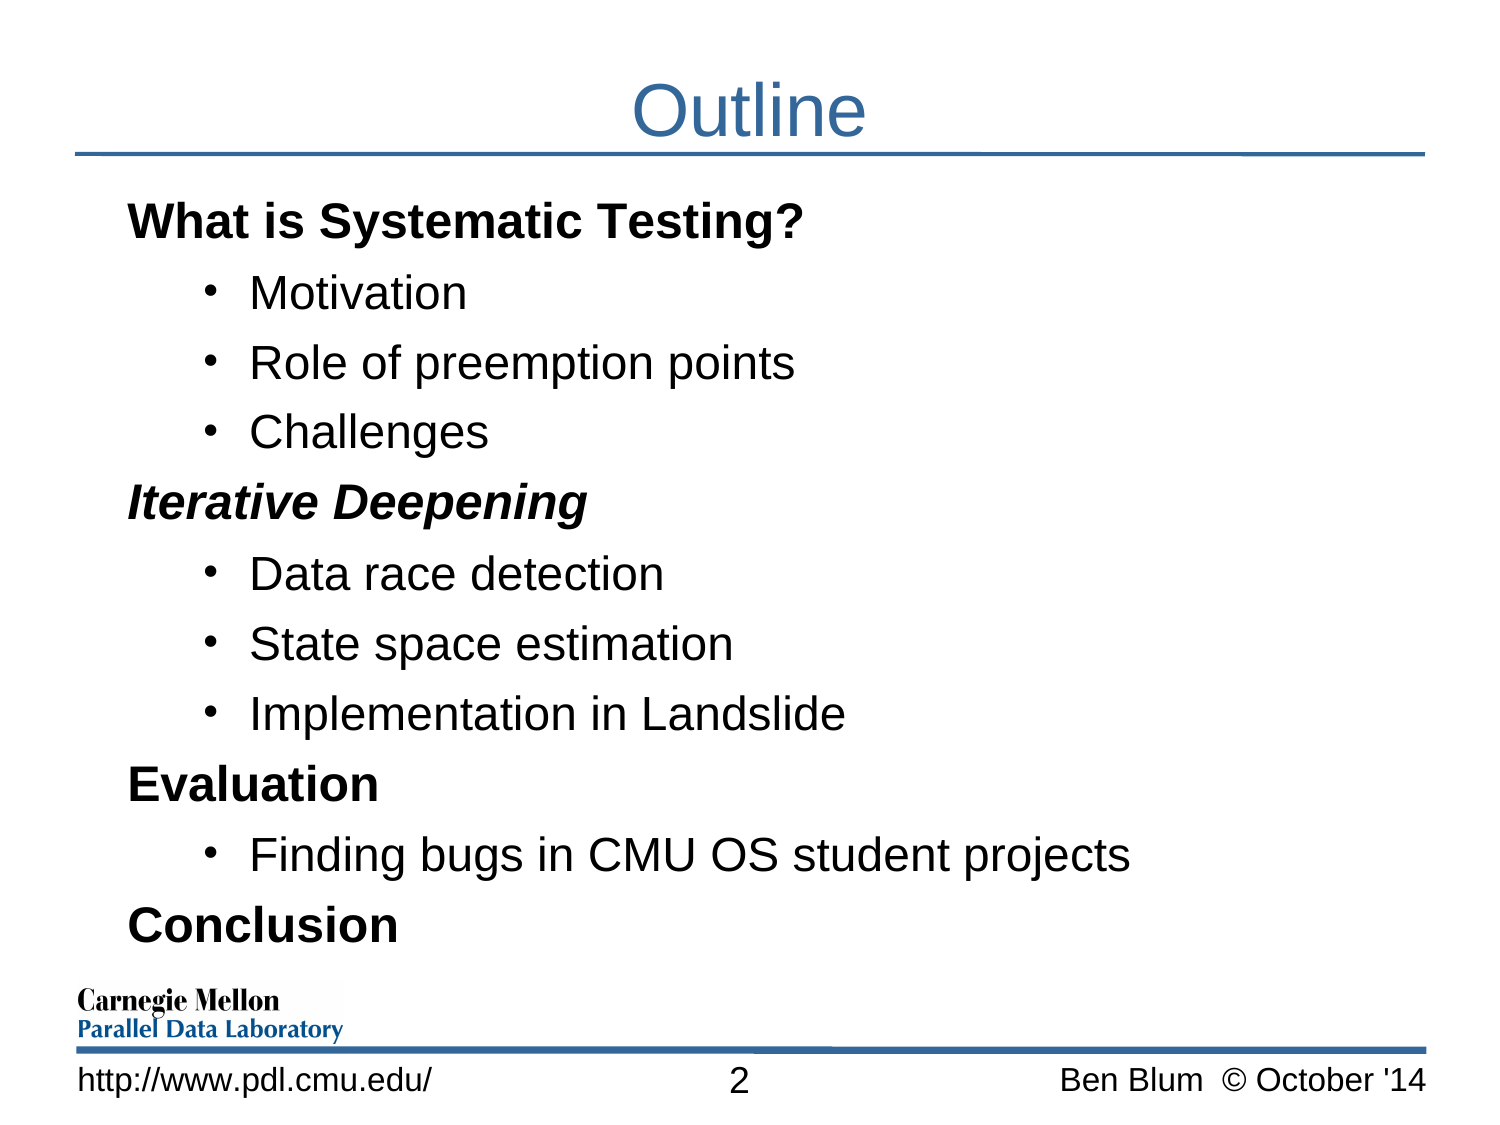

# Outline
What is Systematic Testing?
Motivation
Role of preemption points
Challenges
Iterative Deepening
Data race detection
State space estimation
Implementation in Landslide
Evaluation
Finding bugs in CMU OS student projects
Conclusion
2